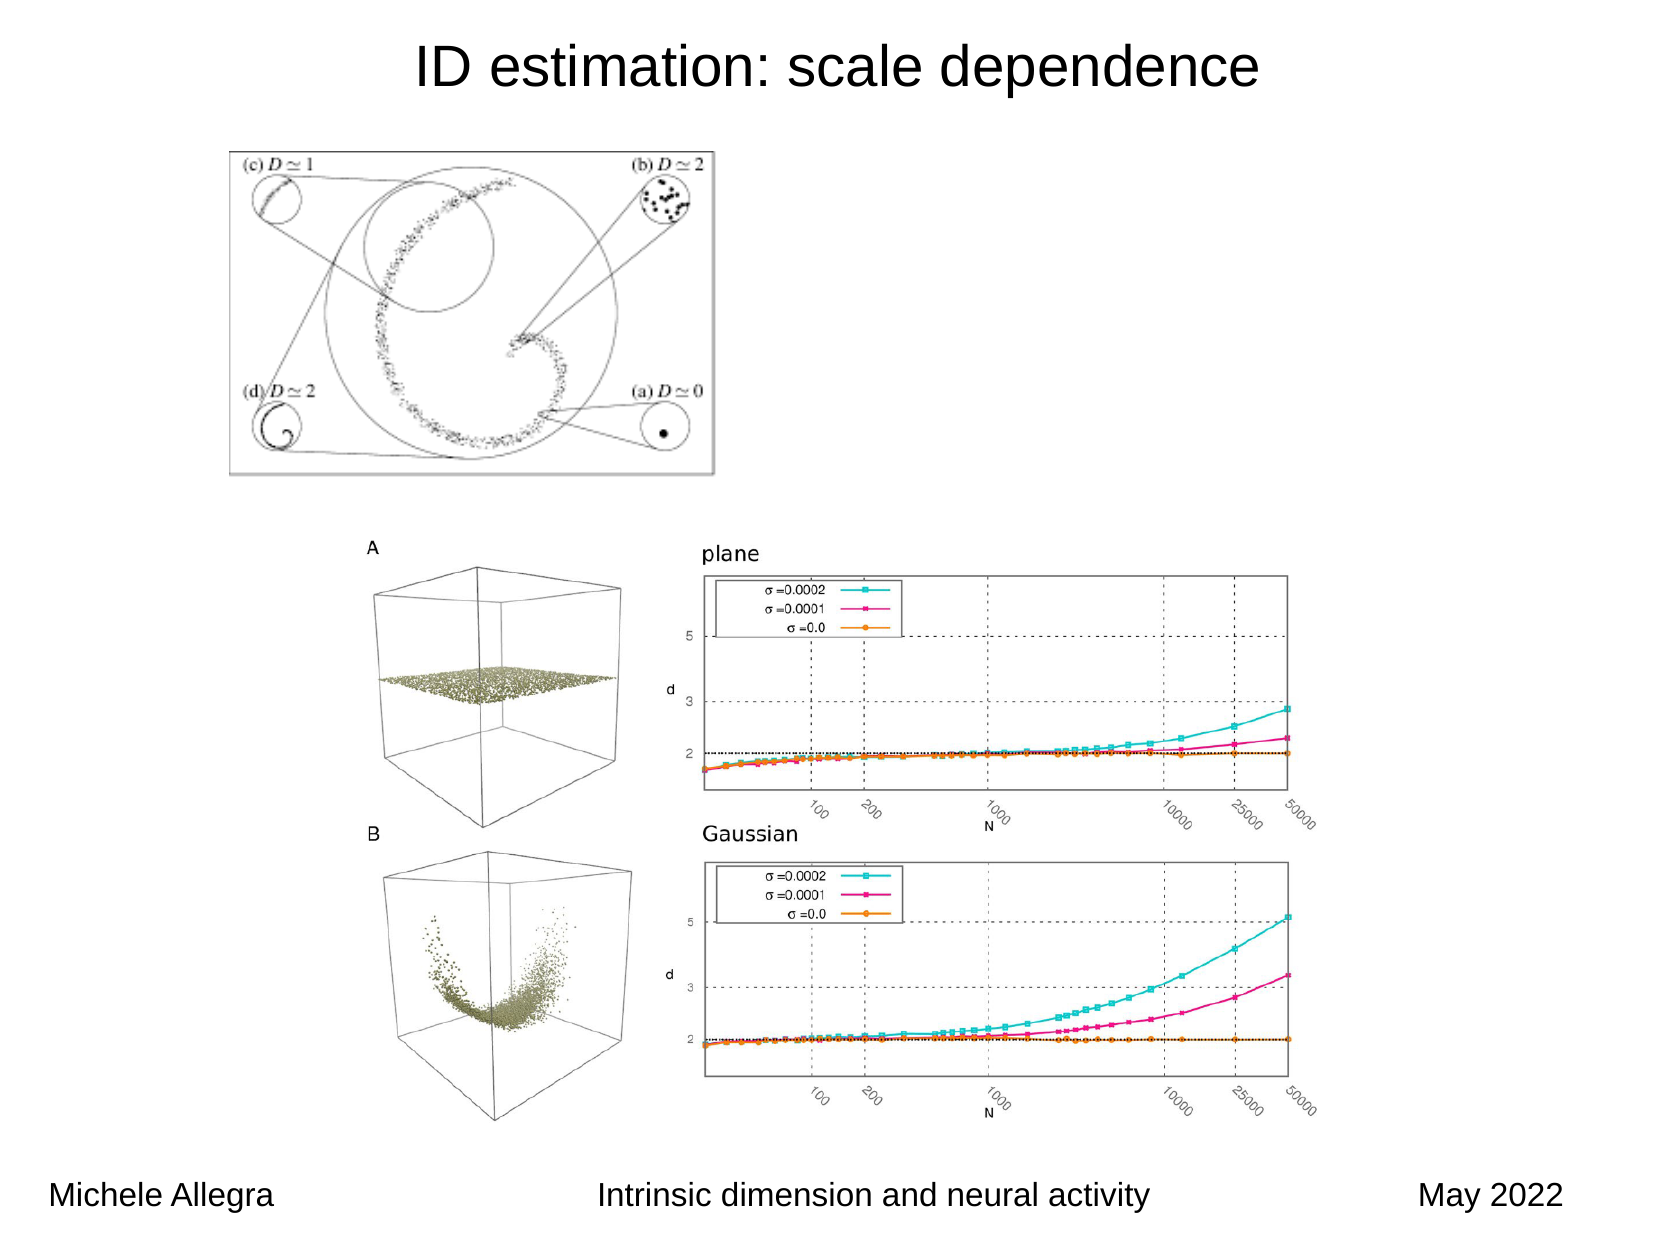

# ID estimation: scale dependence
Michele Allegra Intrinsic dimension and neural activity May 2022